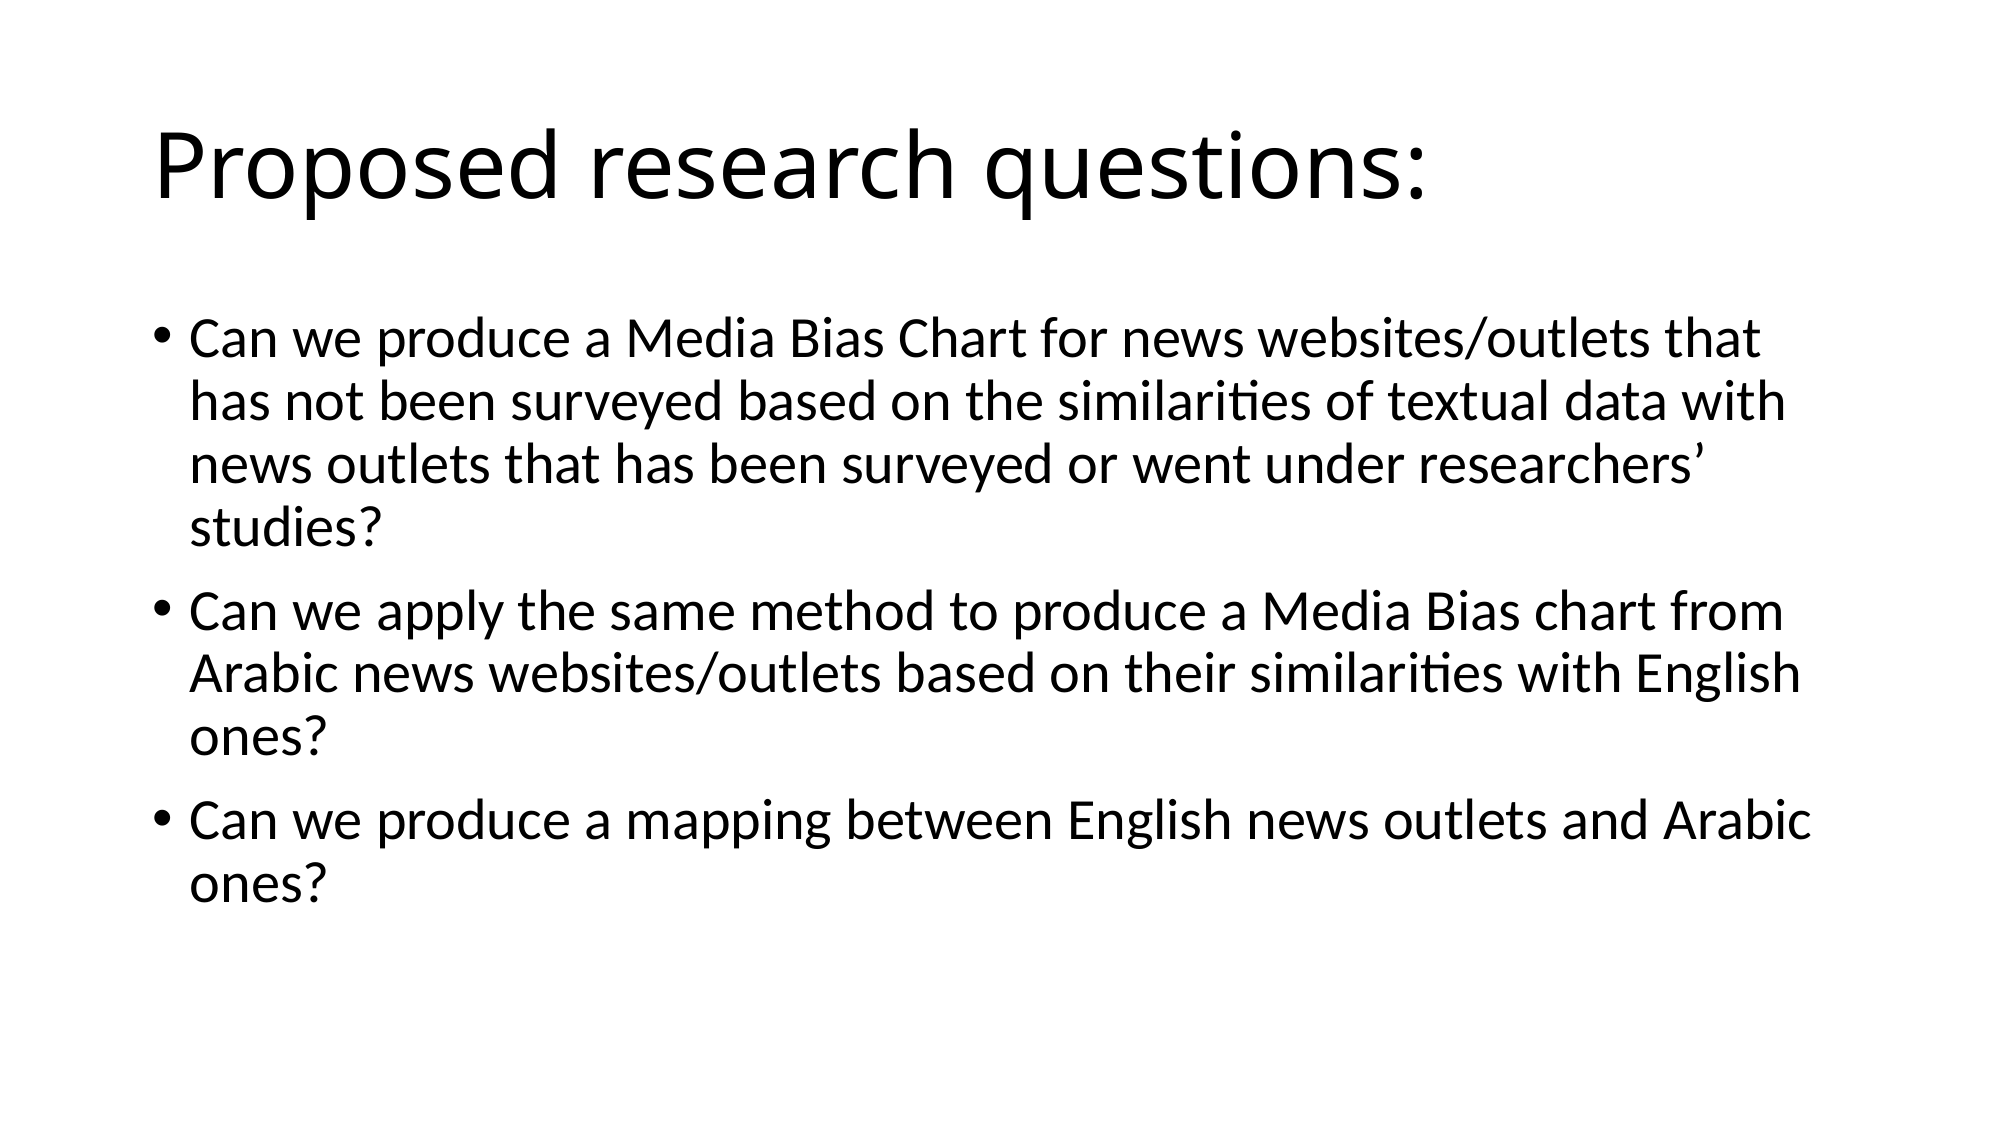

# Proposed research questions:
Can we produce a Media Bias Chart for news websites/outlets that has not been surveyed based on the similarities of textual data with news outlets that has been surveyed or went under researchers’ studies?
Can we apply the same method to produce a Media Bias chart from Arabic news websites/outlets based on their similarities with English ones?
Can we produce a mapping between English news outlets and Arabic ones?